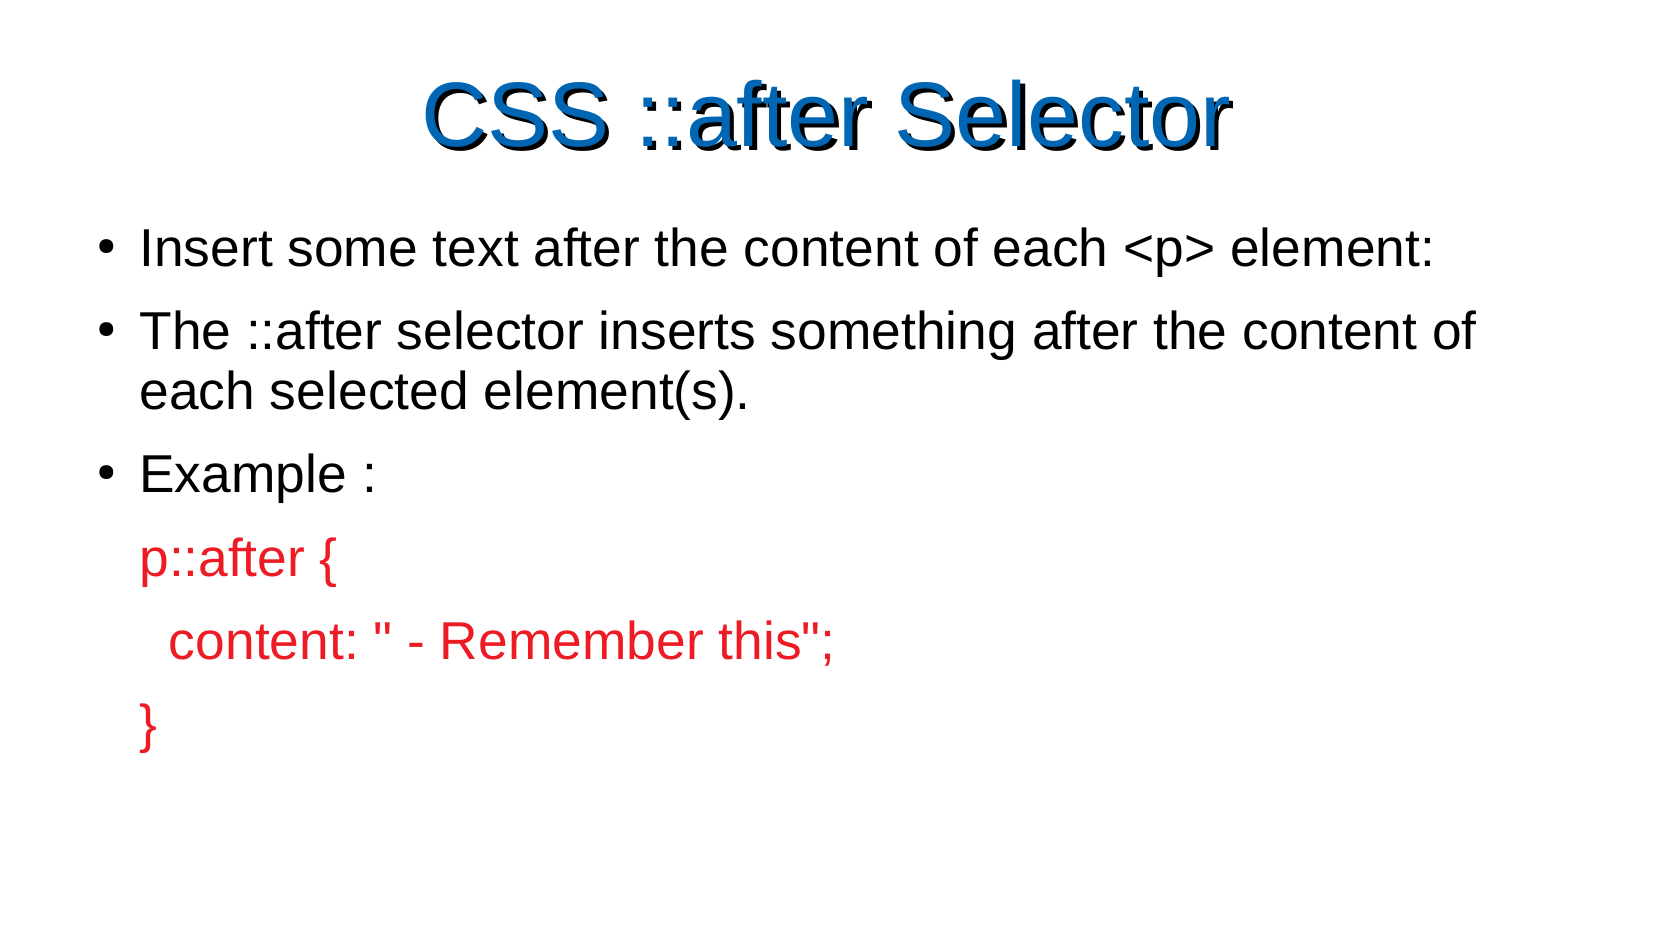

# CSS ::after Selector
Insert some text after the content of each <p> element:
The ::after selector inserts something after the content of each selected element(s).
Example :
p::after {
 content: " - Remember this";
}